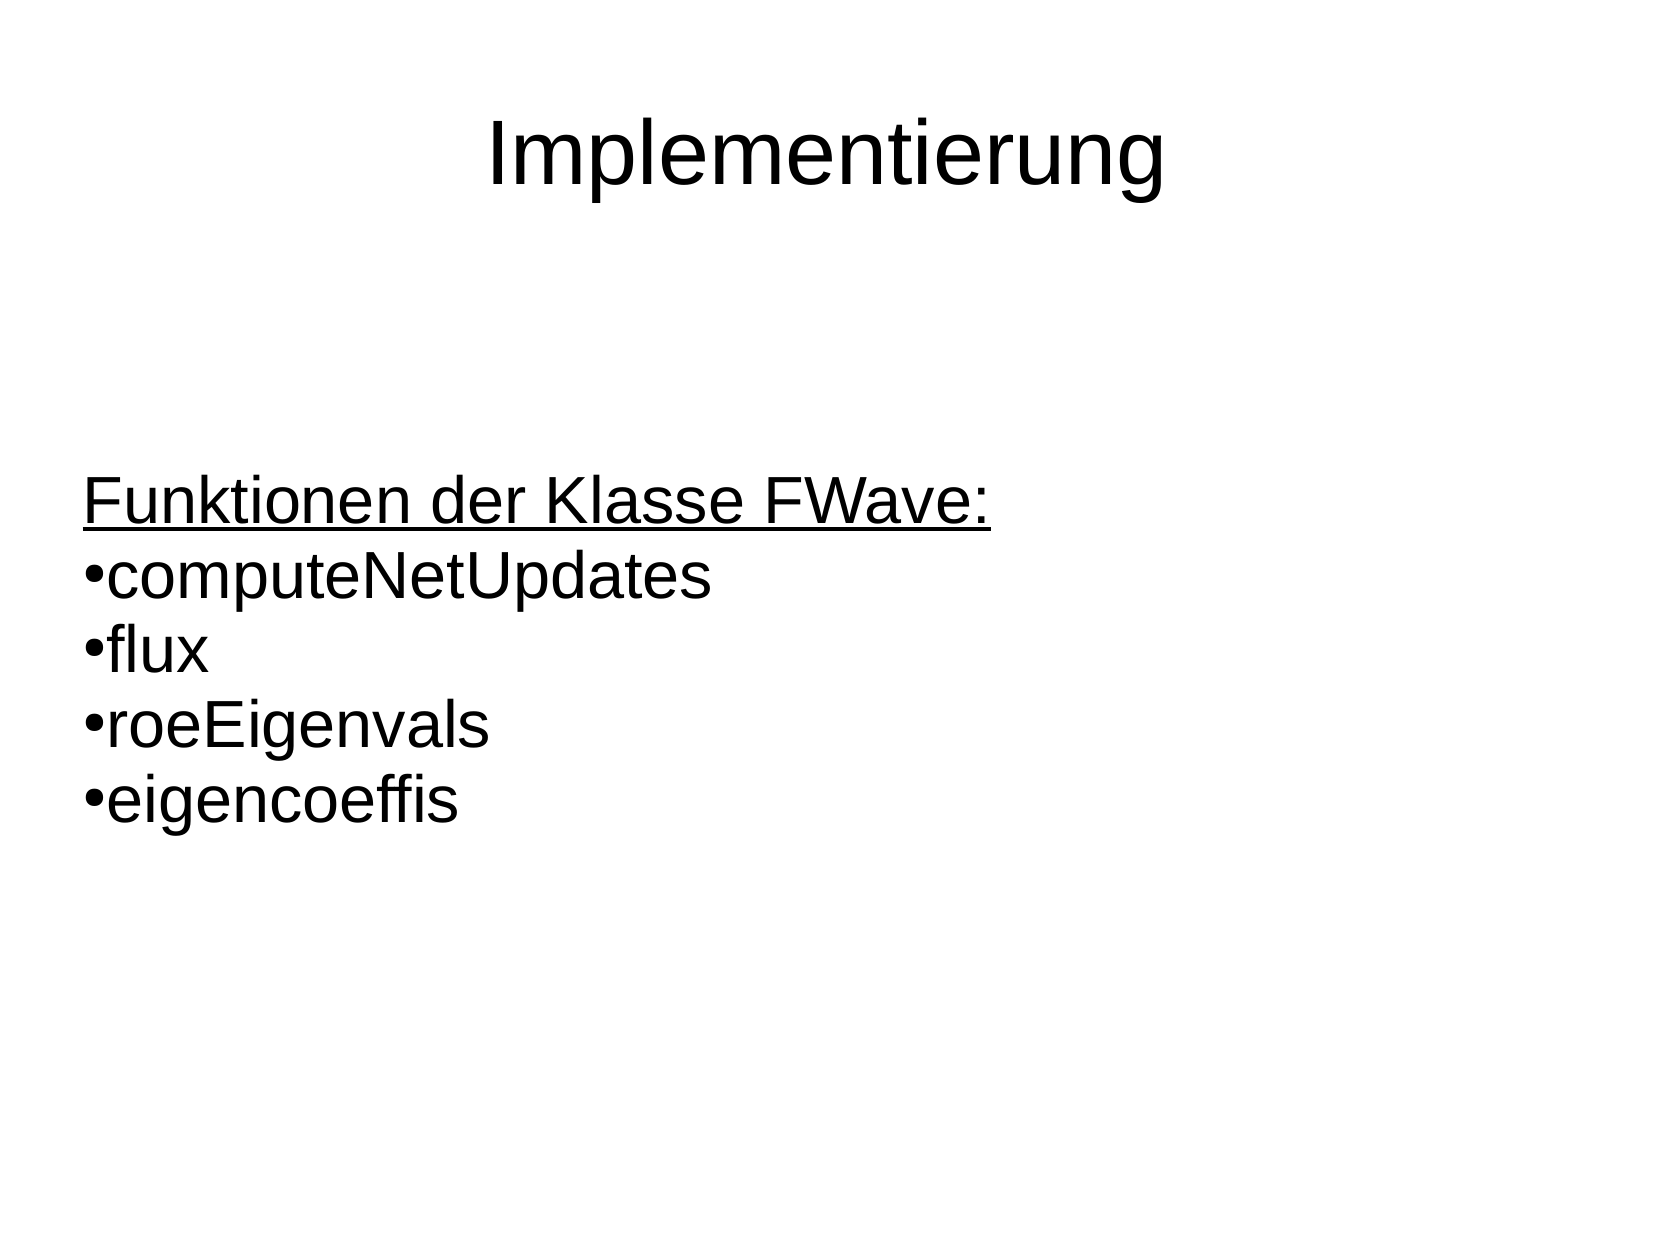

# Implementierung
Funktionen der Klasse FWave:
computeNetUpdates
flux
roeEigenvals
eigencoeffis